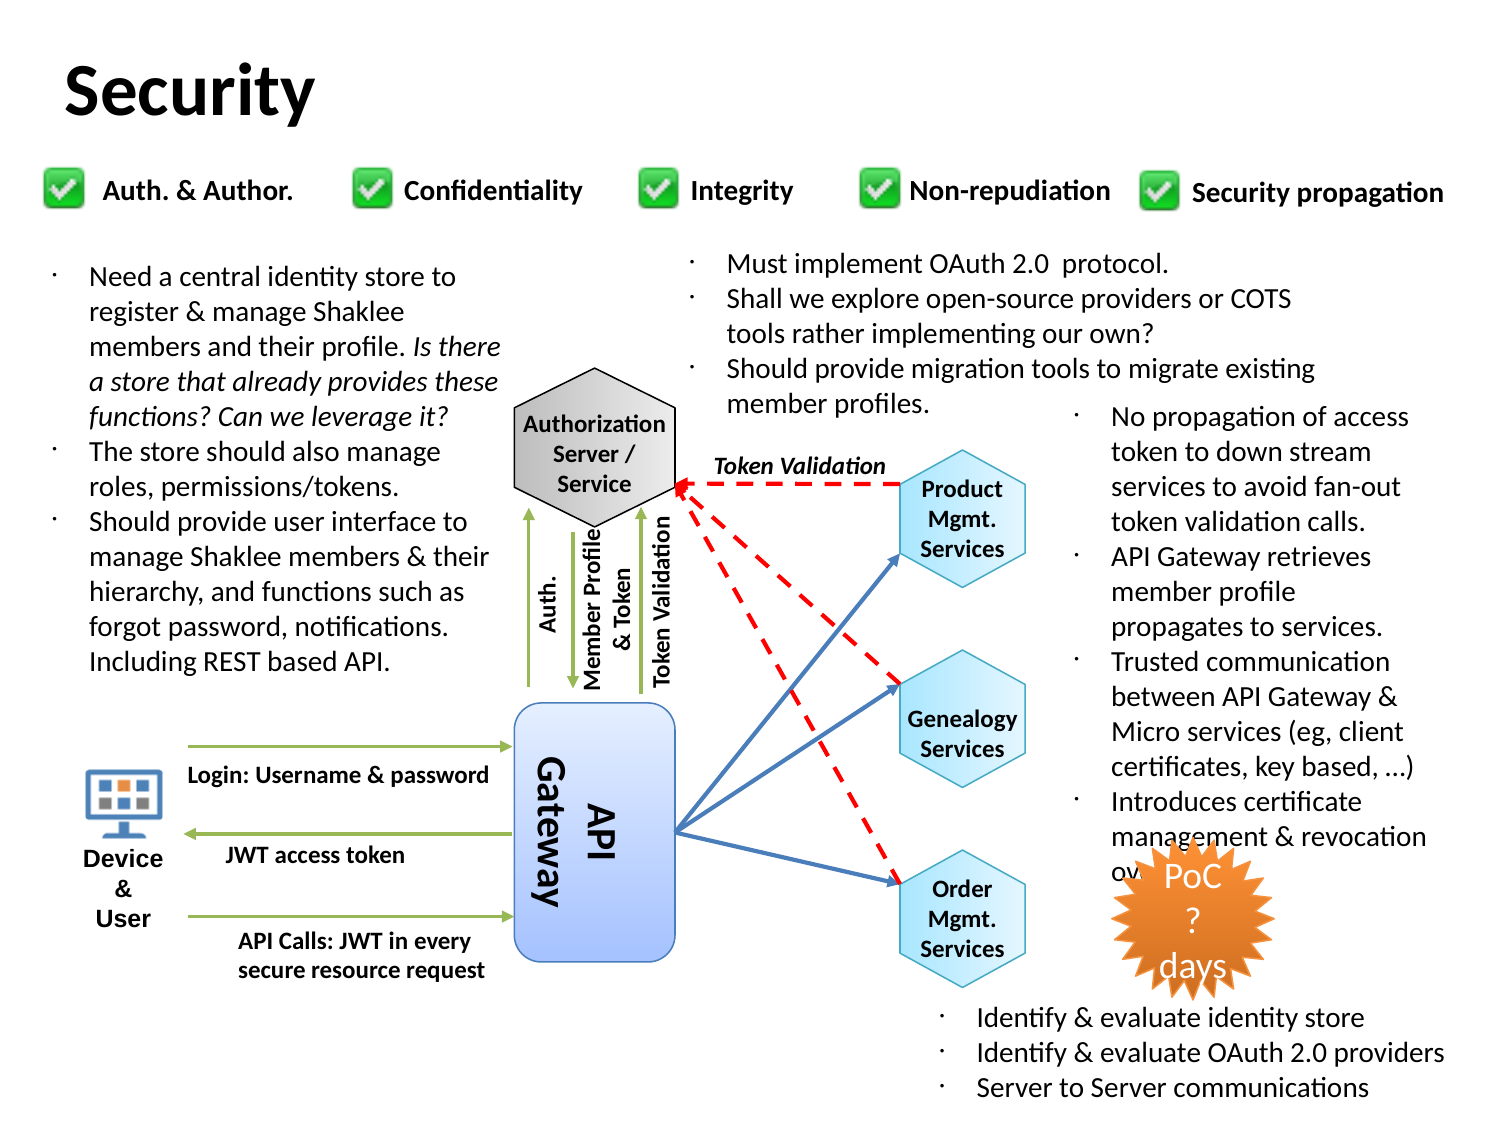

# Security
Auth. & Author.
Confidentiality
Integrity
Non-repudiation
Security propagation
Must implement OAuth 2.0 protocol.
Shall we explore open-source providers or COTS tools rather implementing our own?
Should provide migration tools to migrate existing member profiles.
Need a central identity store to register & manage Shaklee members and their profile. Is there a store that already provides these functions? Can we leverage it?
The store should also manage roles, permissions/tokens.
Should provide user interface to manage Shaklee members & their hierarchy, and functions such as forgot password, notifications. Including REST based API.
Authorization
Server /
Service
No propagation of access token to down stream services to avoid fan-out token validation calls.
API Gateway retrieves member profile propagates to services.
Trusted communication between API Gateway & Micro services (eg, client certificates, key based, …)
Introduces certificate management & revocation overheads.
Token Validation
Product
Mgmt.
Services
Member Profile & Token
Token Validation
Auth.
Genealogy
Services
API Gateway
Login: Username & password
Device &
User
PoC
? days
JWT access token
Order
Mgmt.
Services
API Calls: JWT in every secure resource request
Identify & evaluate identity store
Identify & evaluate OAuth 2.0 providers
Server to Server communications